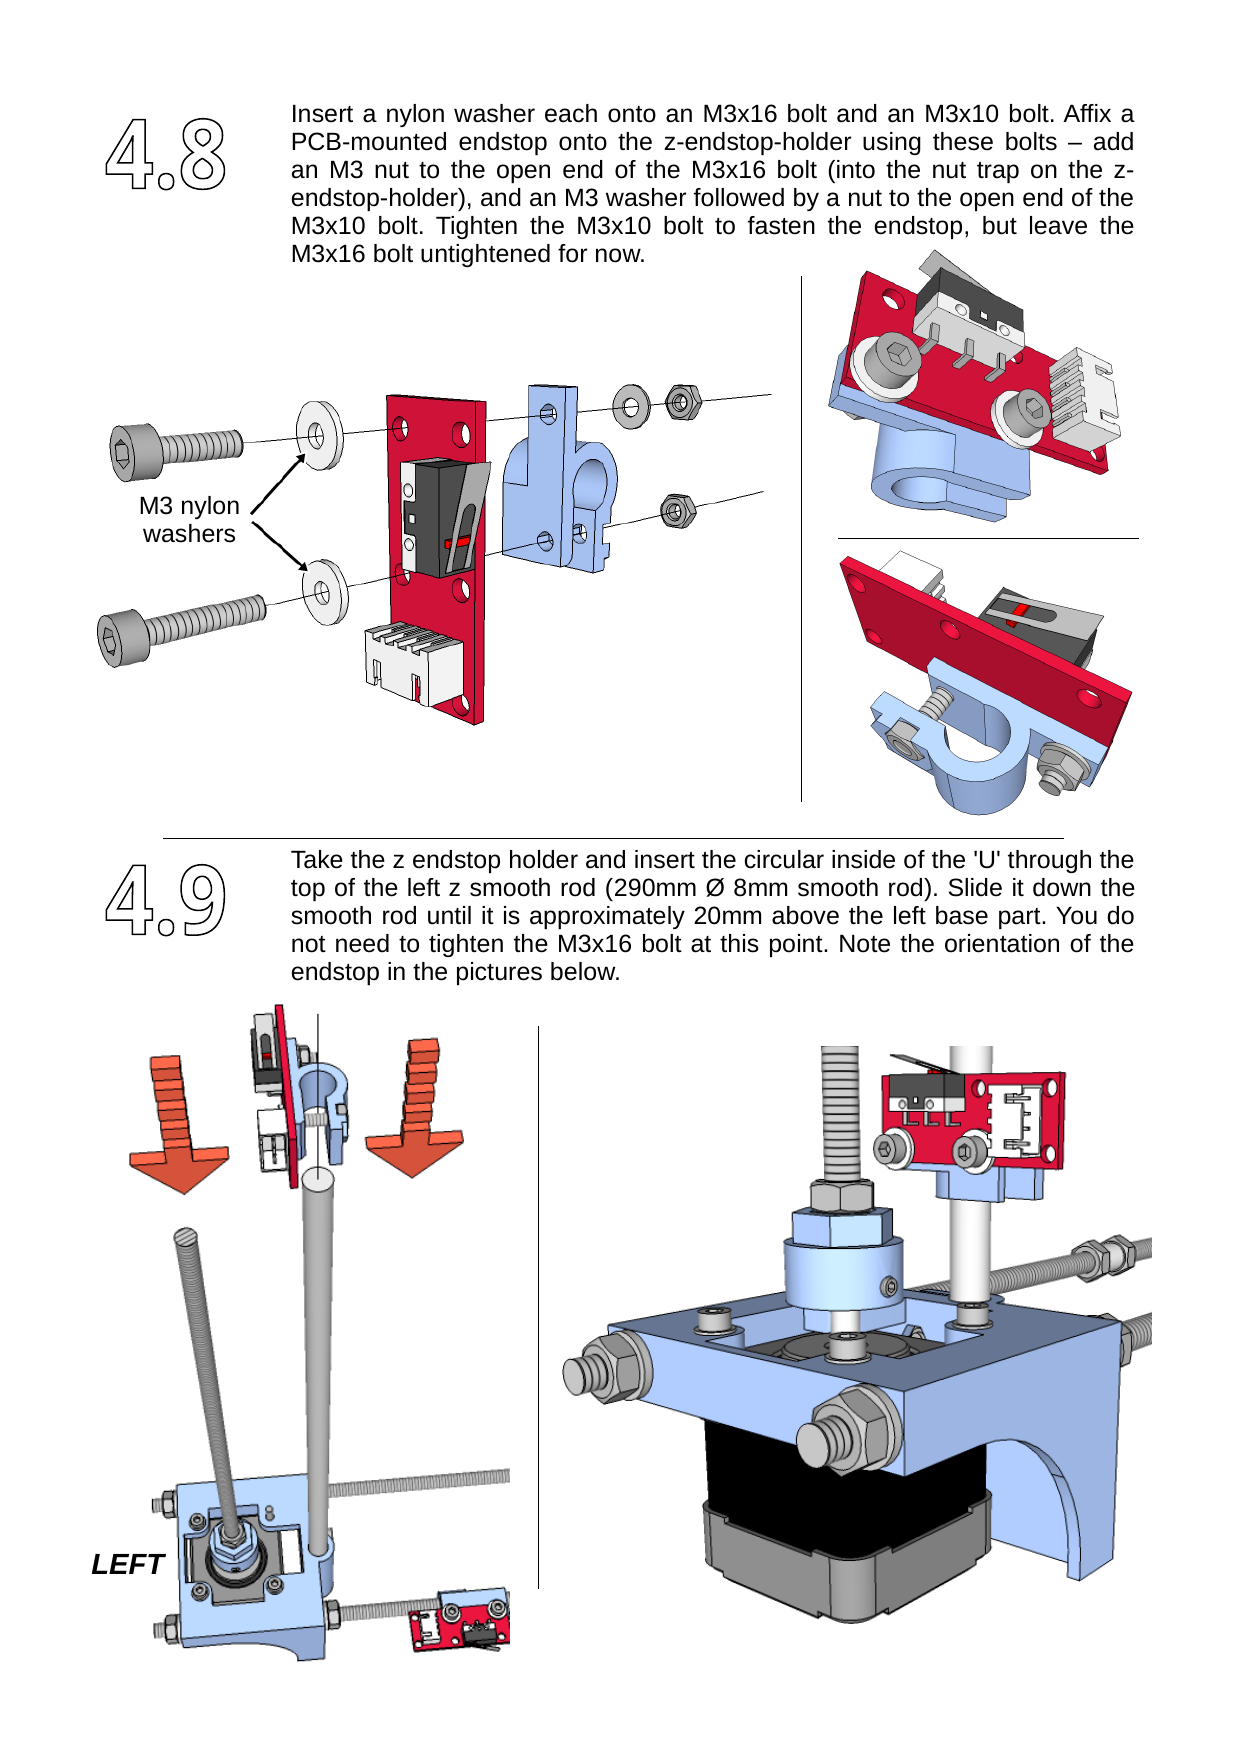

Insert a nylon washer each onto an M3x16 bolt and an M3x10 bolt. Affix a PCB-mounted endstop onto the z-endstop-holder using these bolts – add an M3 nut to the open end of the M3x16 bolt (into the nut trap on the z-endstop-holder), and an M3 washer followed by a nut to the open end of the M3x10 bolt. Tighten the M3x10 bolt to fasten the endstop, but leave the M3x16 bolt untightened for now.
4.8
M3 nylon
washers
Take the z endstop holder and insert the circular inside of the 'U' through the top of the left z smooth rod (290mm Ø 8mm smooth rod). Slide it down the smooth rod until it is approximately 20mm above the left base part. You do not need to tighten the M3x16 bolt at this point. Note the orientation of the endstop in the pictures below.
4.9
LEFT